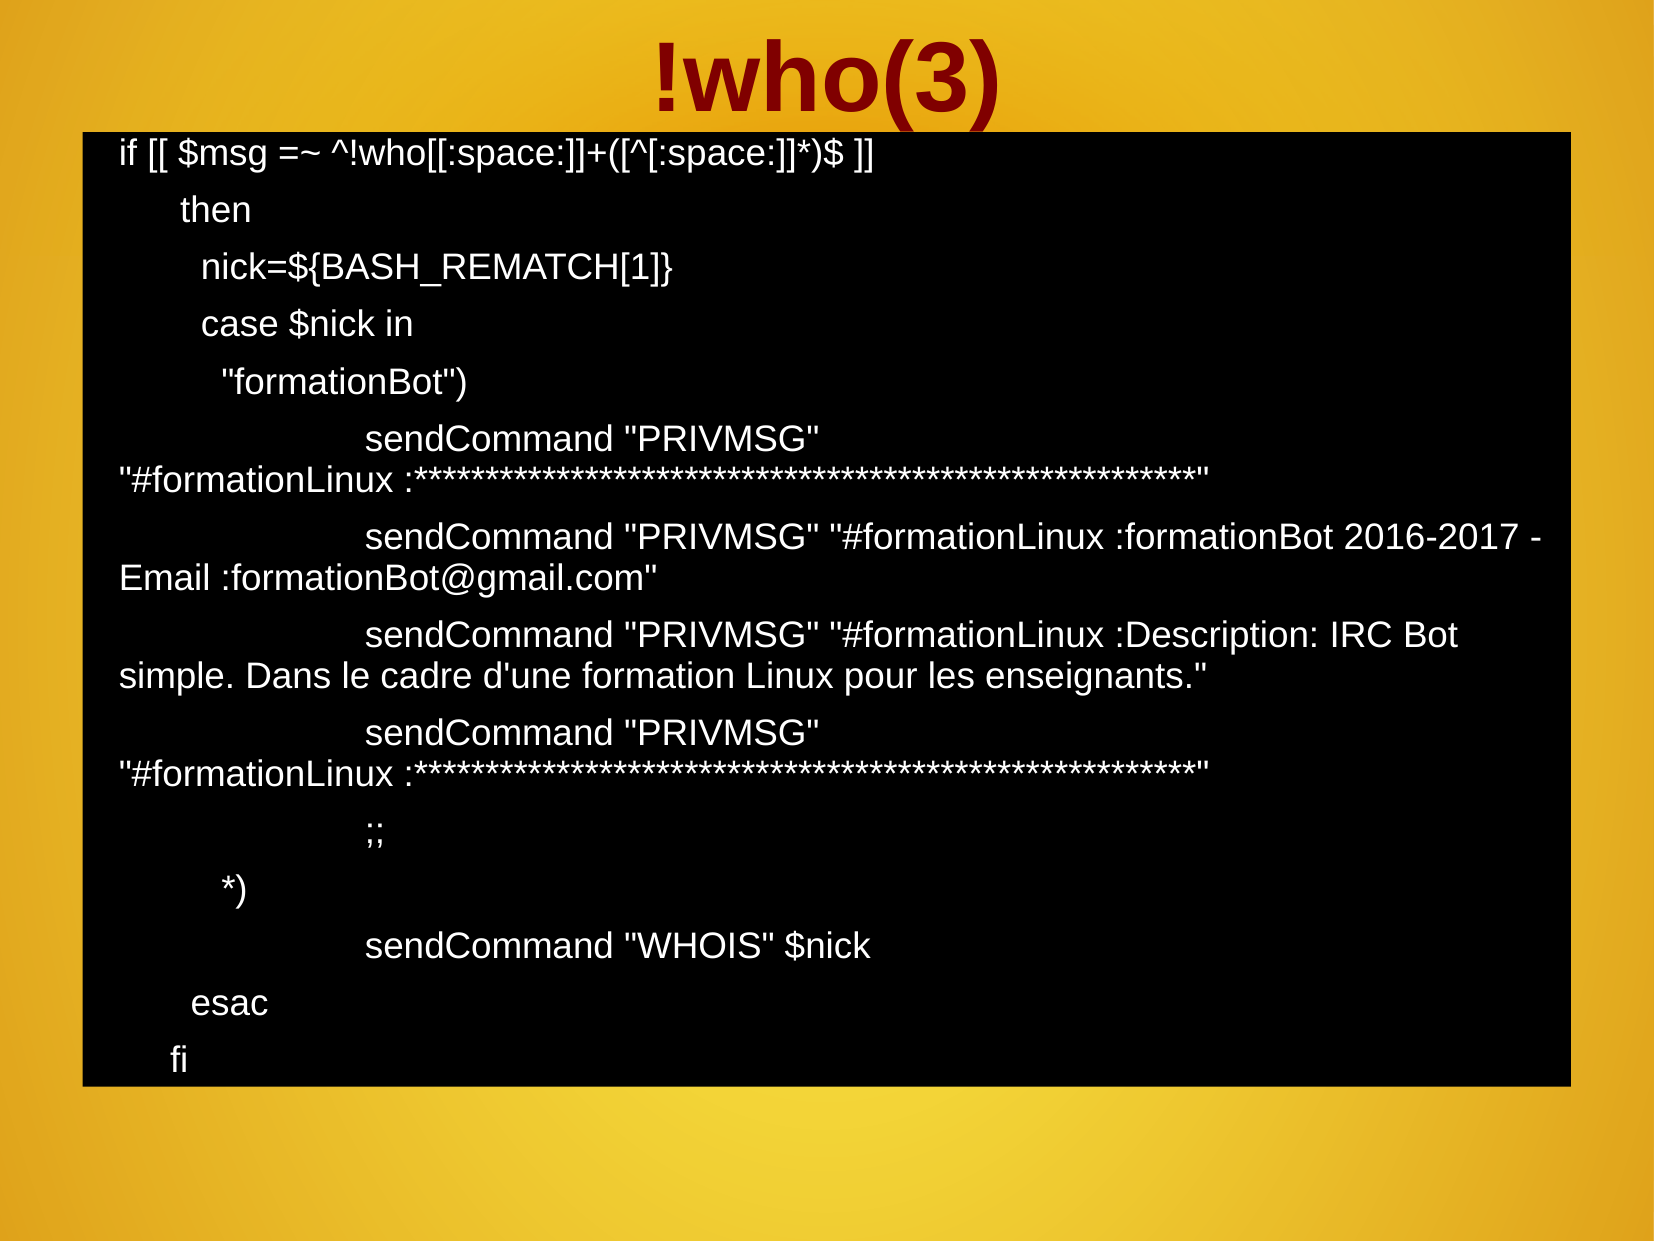

# !who(3)
if [[ $msg =~ ^!who[[:space:]]+([^[:space:]]*)$ ]]
 then
 nick=${BASH_REMATCH[1]}
 case $nick in
 "formationBot")
 sendCommand "PRIVMSG" "#formationLinux :*******************************************************"
 sendCommand "PRIVMSG" "#formationLinux :formationBot 2016-2017 - Email :formationBot@gmail.com"
 sendCommand "PRIVMSG" "#formationLinux :Description: IRC Bot simple. Dans le cadre d'une formation Linux pour les enseignants."
 sendCommand "PRIVMSG" "#formationLinux :*******************************************************"
 ;;
 *)
 sendCommand "WHOIS" $nick
 esac
 fi